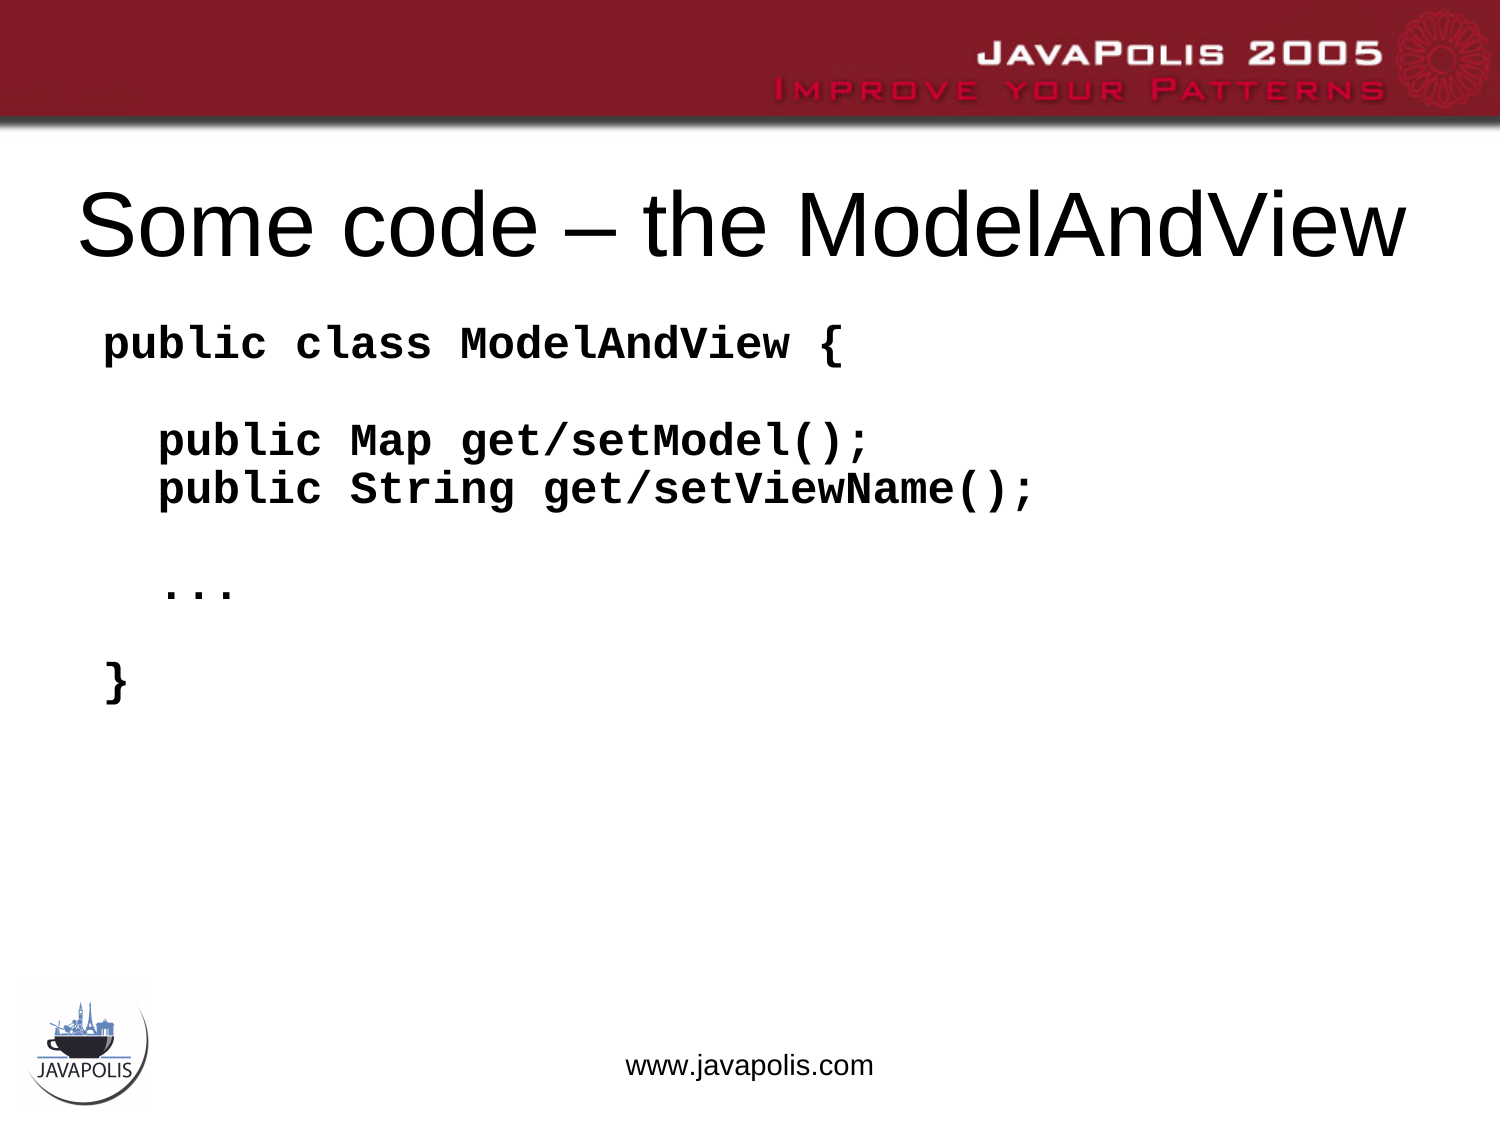

# Some code – the ModelAndView
public class ModelAndView {
 public Map get/setModel();
 public String get/setViewName();
 ...
}